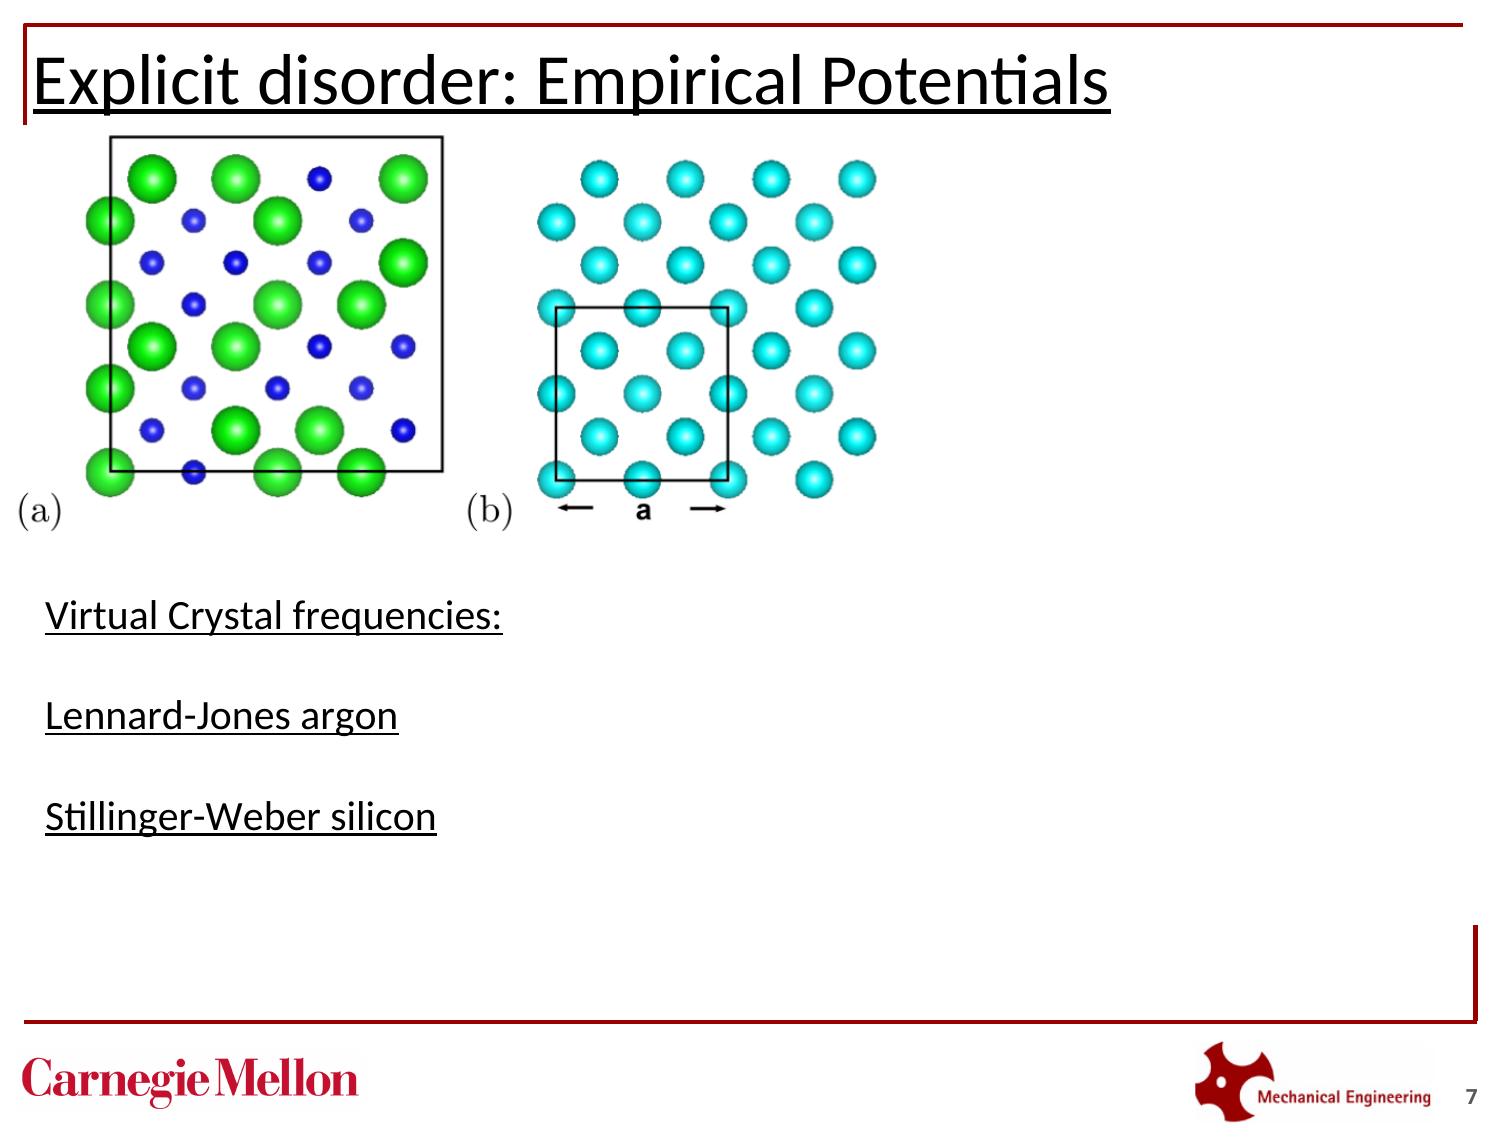

# Explicit disorder: Empirical Potentials
Virtual Crystal frequencies:
Lennard-Jones argon
Stillinger-Weber silicon